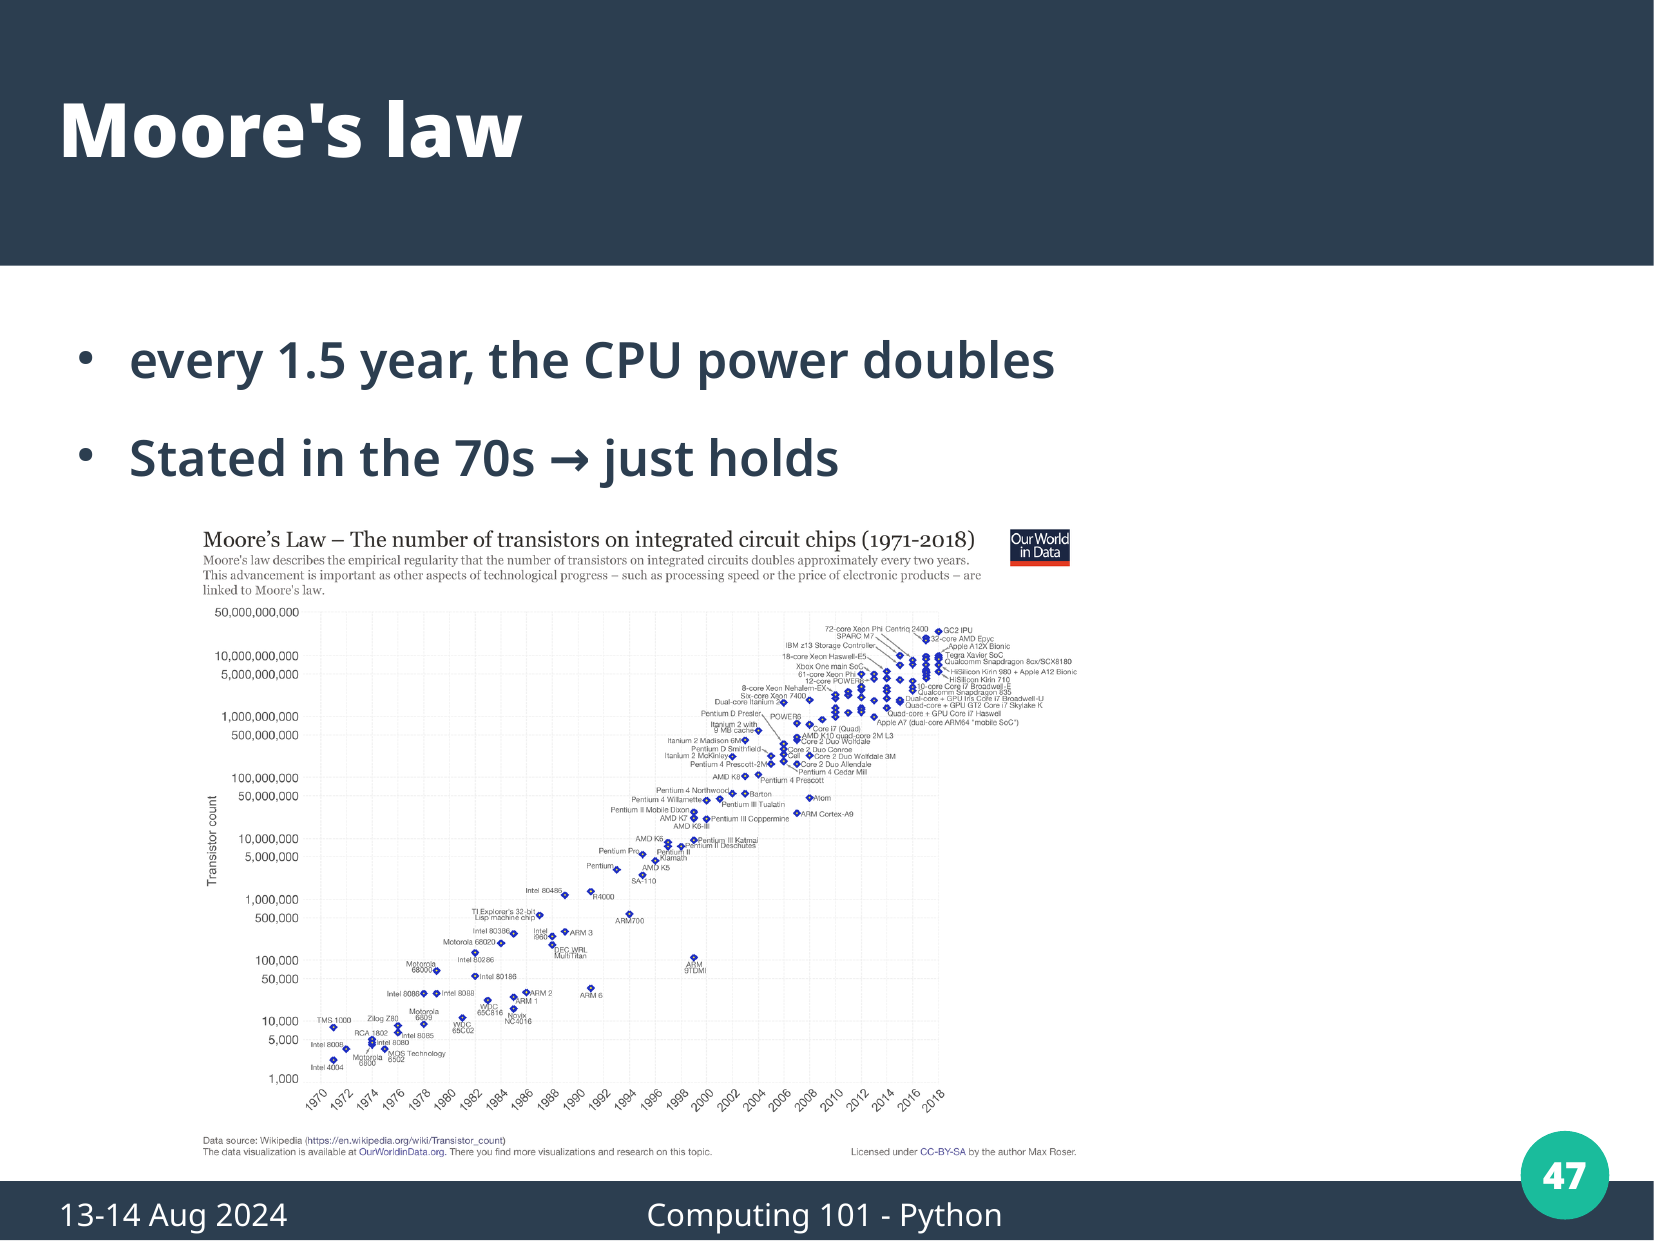

# Moore's law
every 1.5 year, the CPU power doubles
Stated in the 70s → just holds
47
13-14 Aug 2024